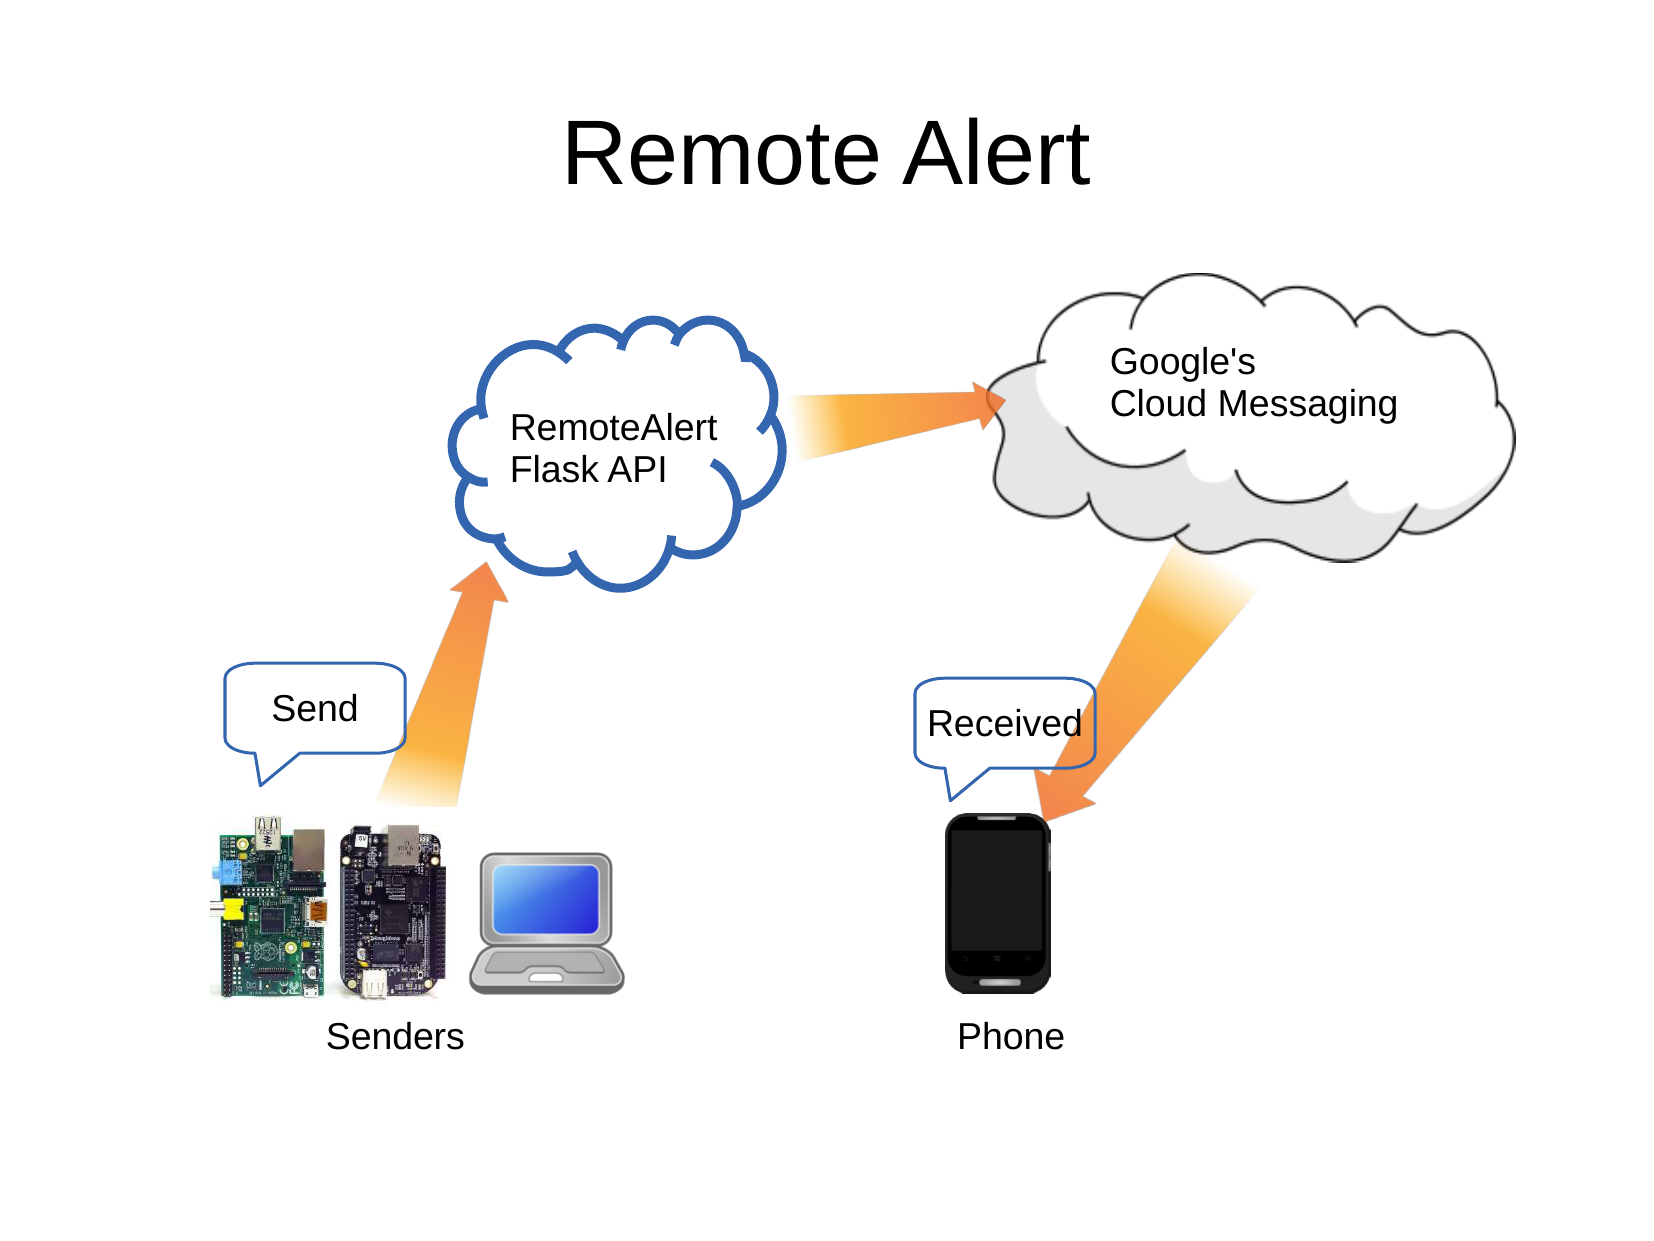

# Remote Alert
Google's
Cloud Messaging
RemoteAlert
Flask API
Send
Received
Senders
Phone